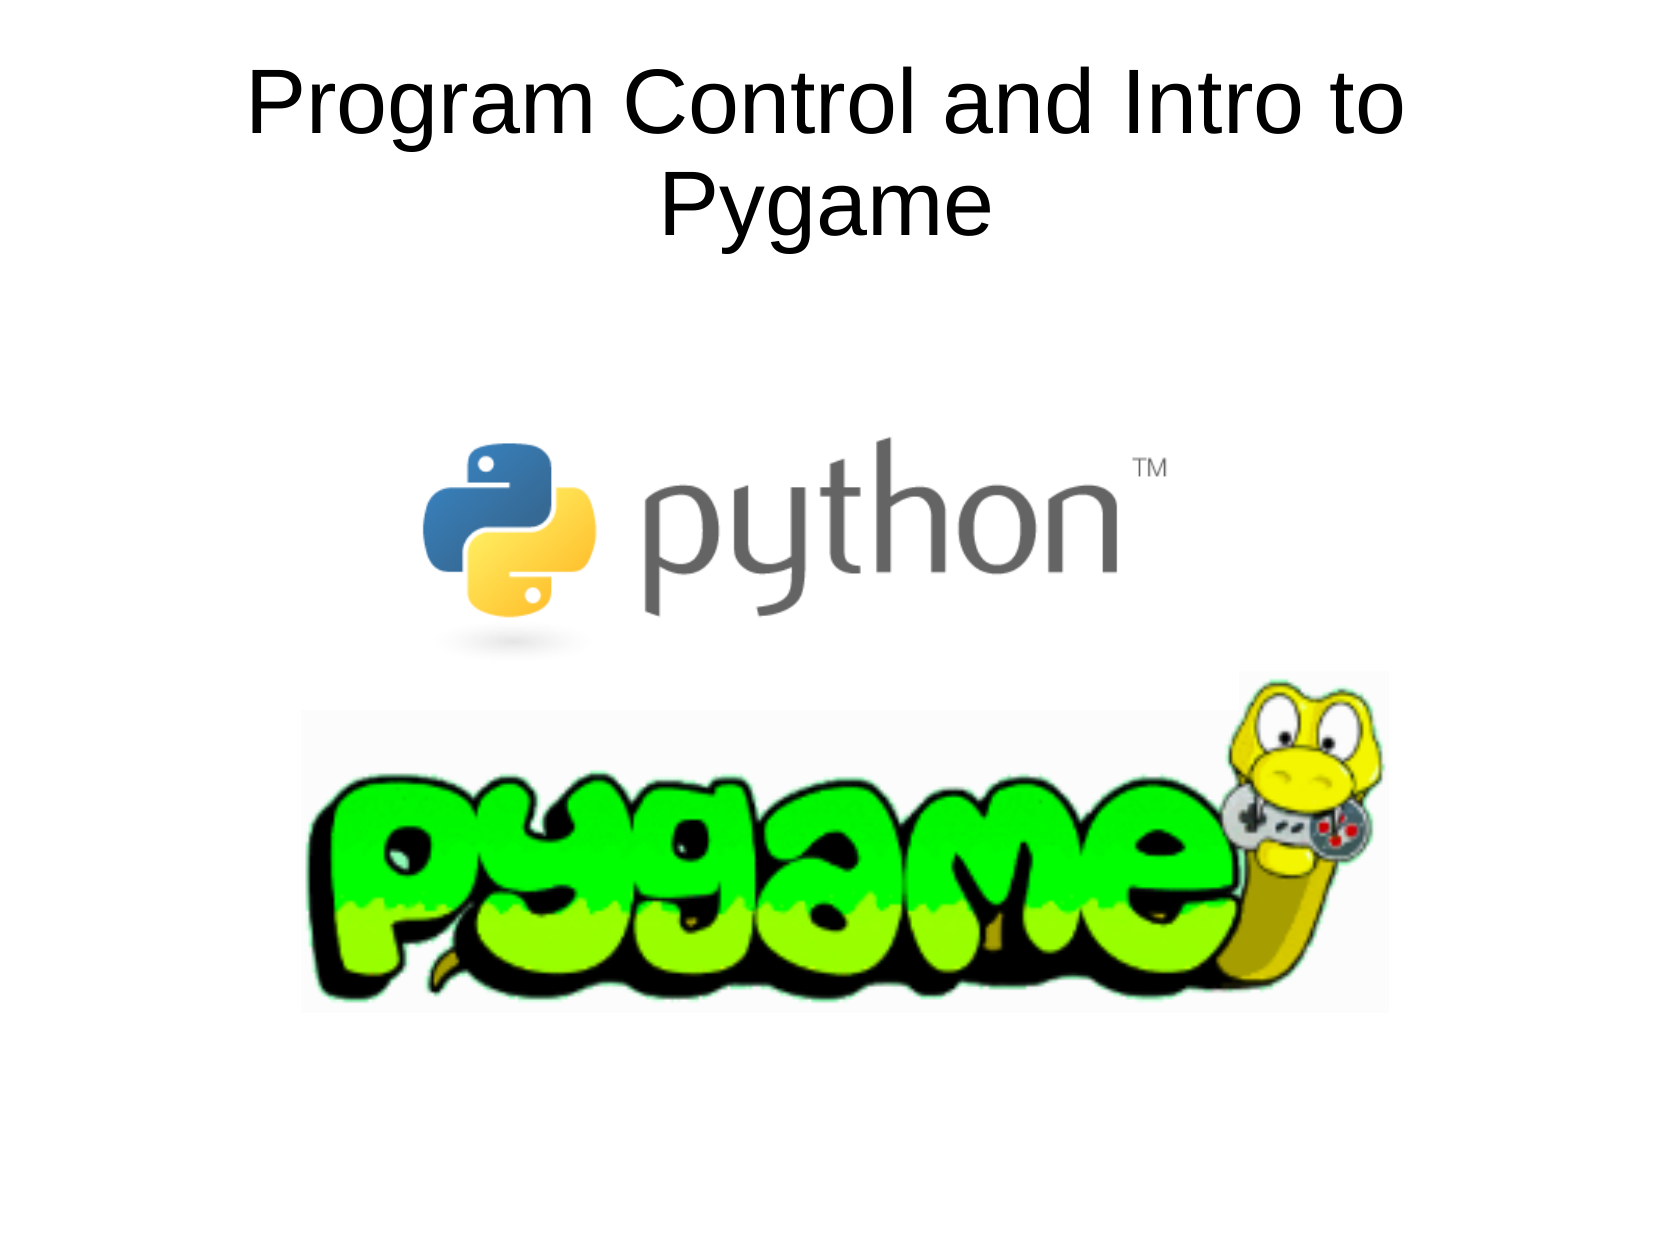

# Program Control and Intro to Pygame